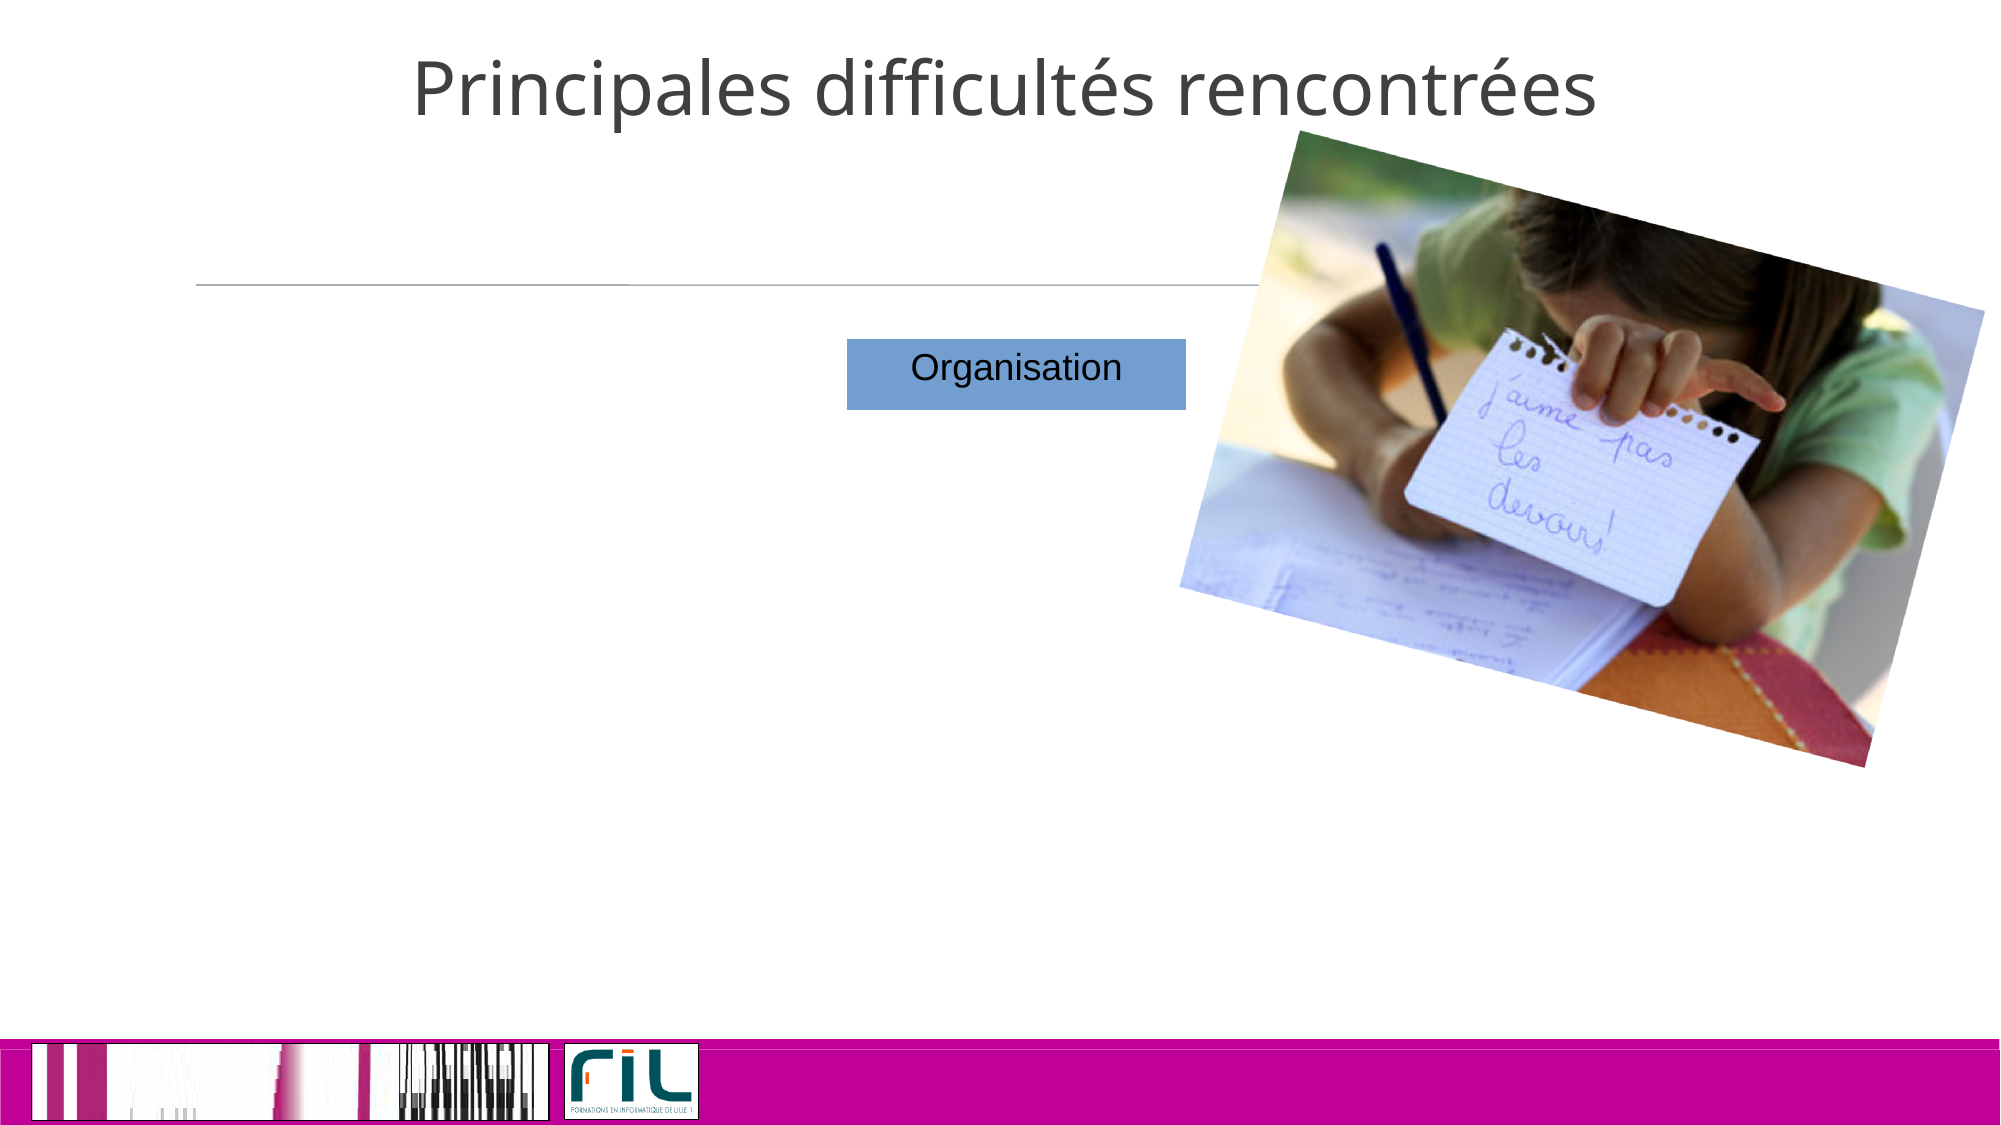

# Principales difficultés rencontrées
| Organisation |
| --- |